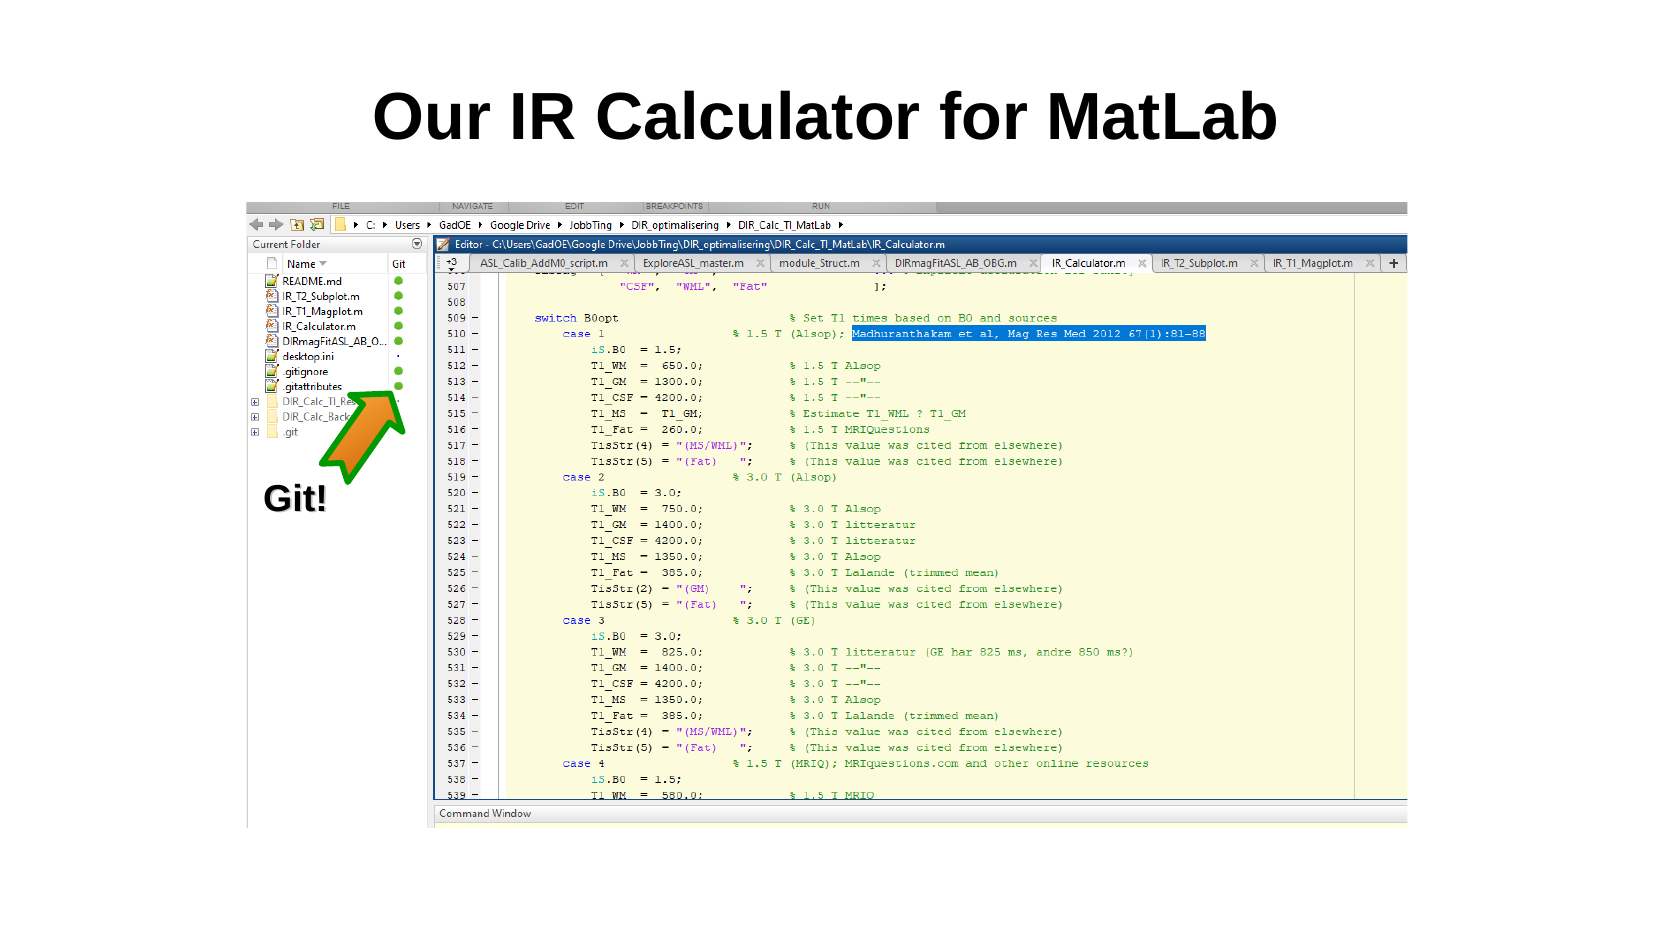

# Our IR Calculator for MatLab
Git!